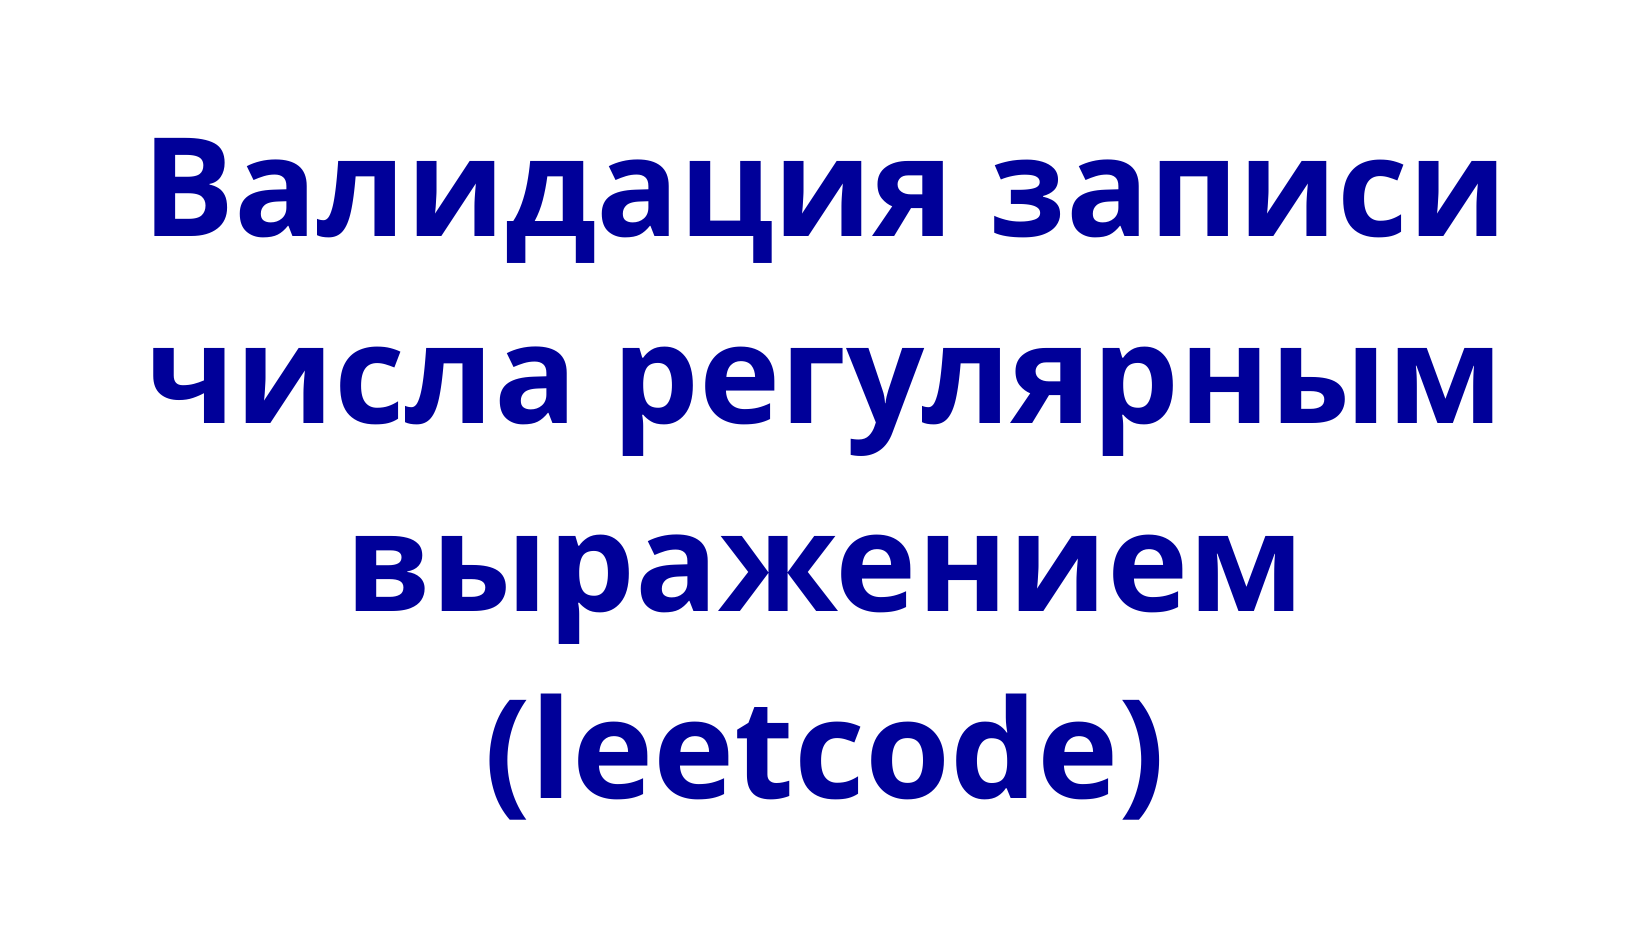

# Валидация записи числа регулярным выражением
(leetcode)